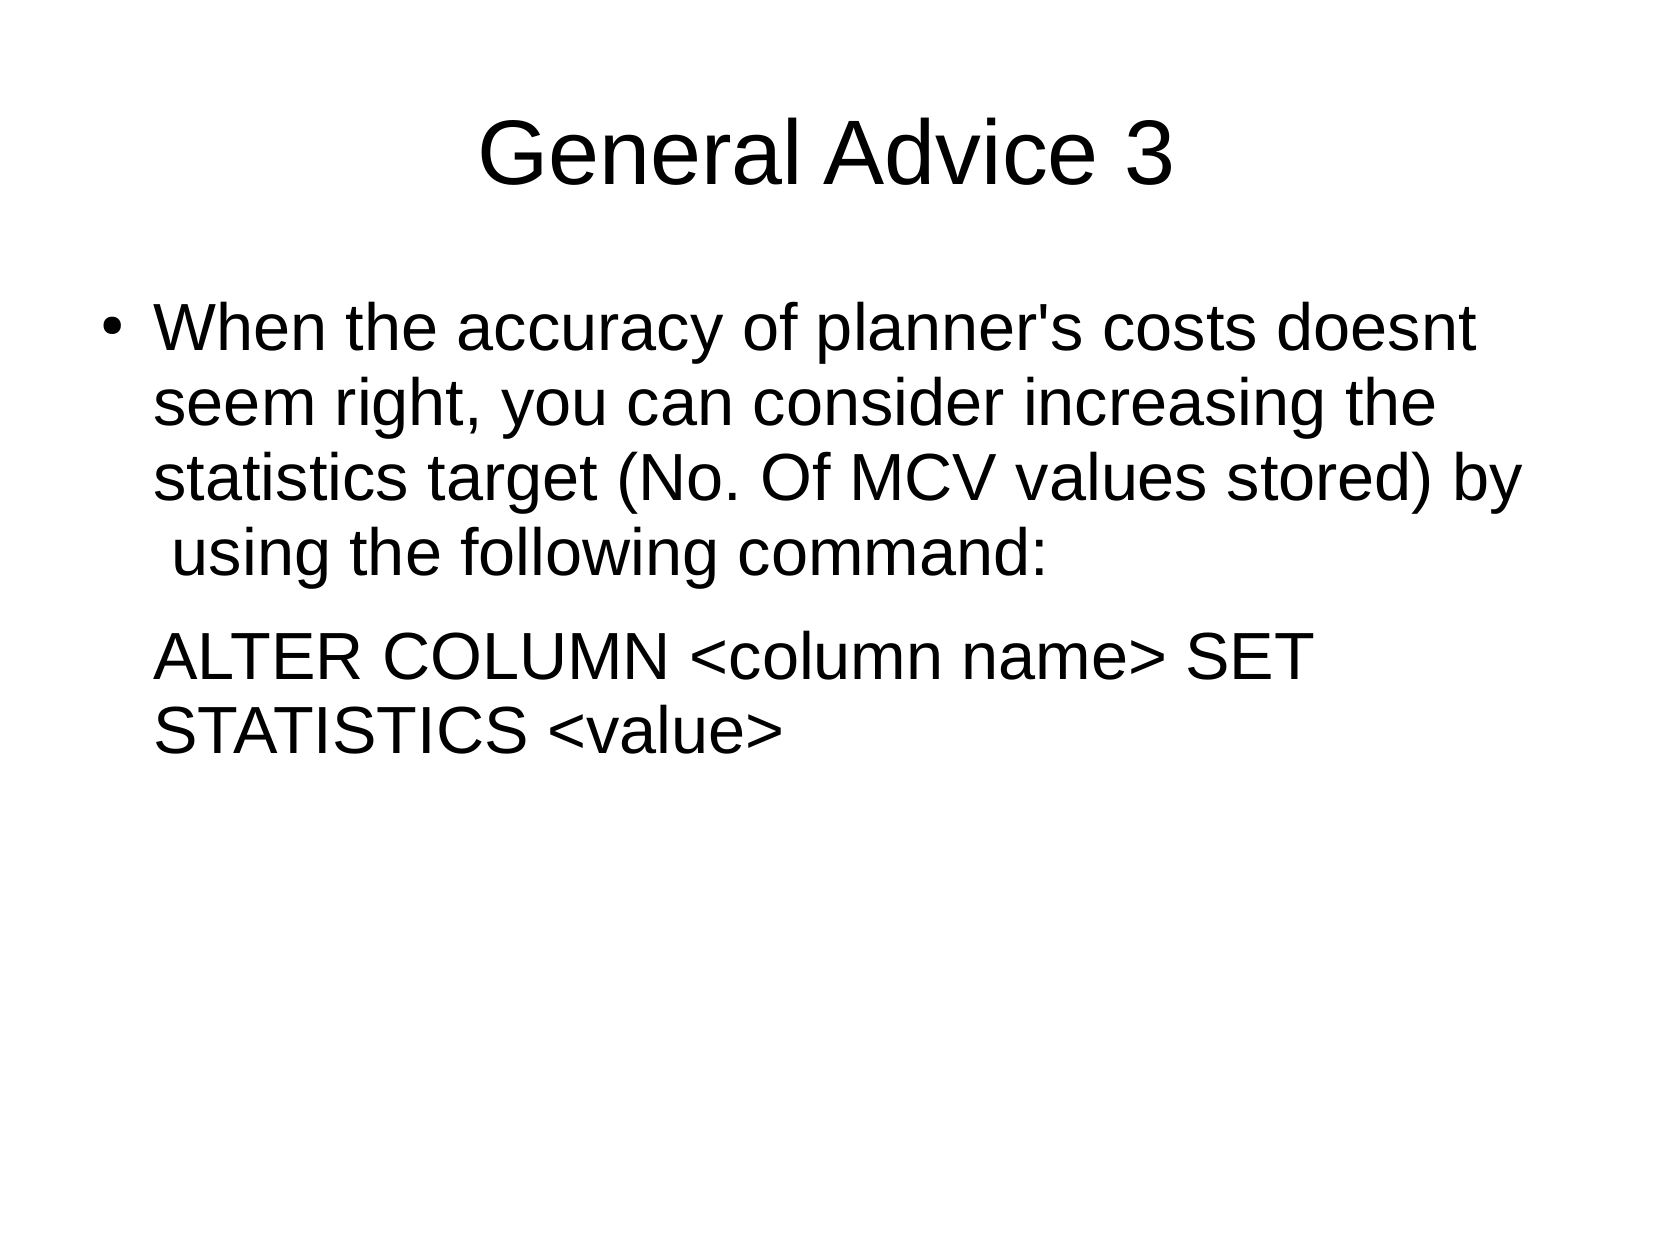

# General Advice 3
When the accuracy of planner's costs doesnt seem right, you can consider increasing the statistics target (No. Of MCV values stored) by using the following command:
ALTER COLUMN <column name> SET STATISTICS <value>